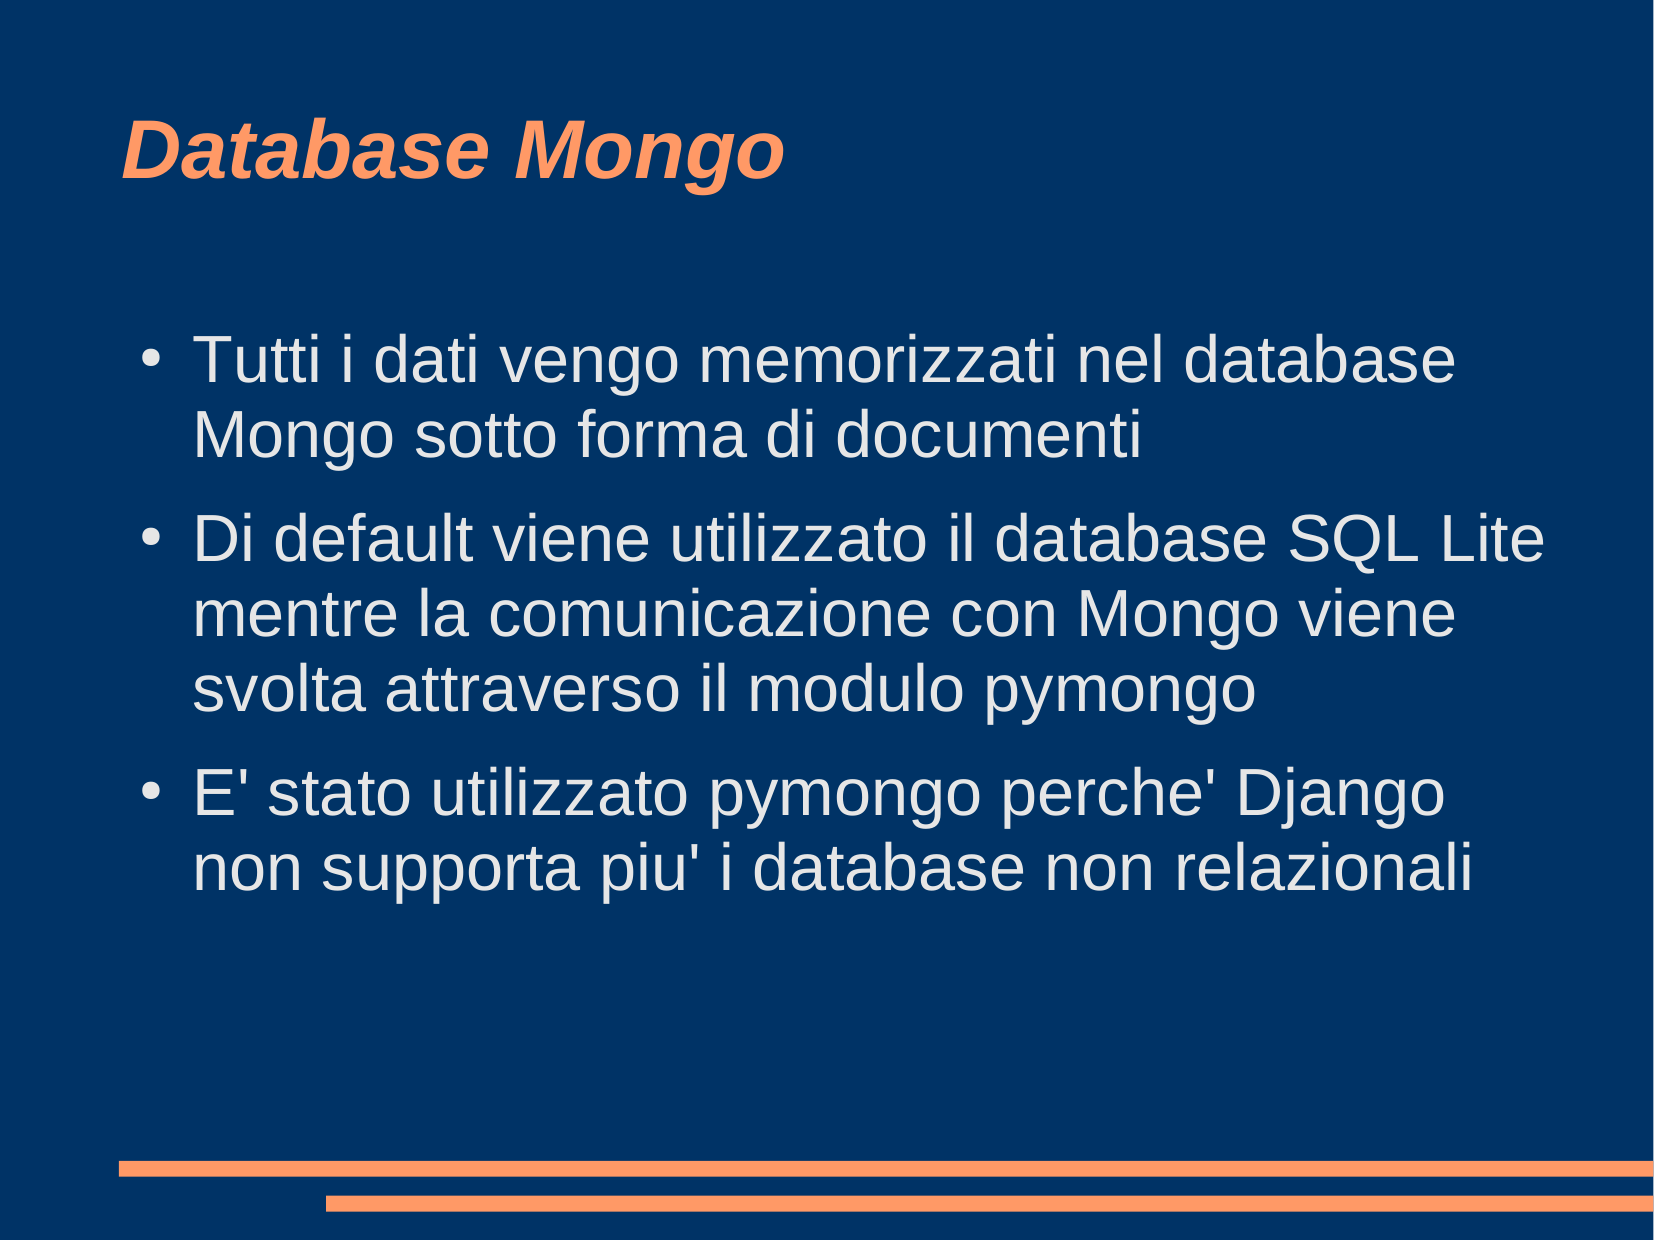

# Database Mongo
Tutti i dati vengo memorizzati nel database Mongo sotto forma di documenti
Di default viene utilizzato il database SQL Lite mentre la comunicazione con Mongo viene svolta attraverso il modulo pymongo
E' stato utilizzato pymongo perche' Django non supporta piu' i database non relazionali